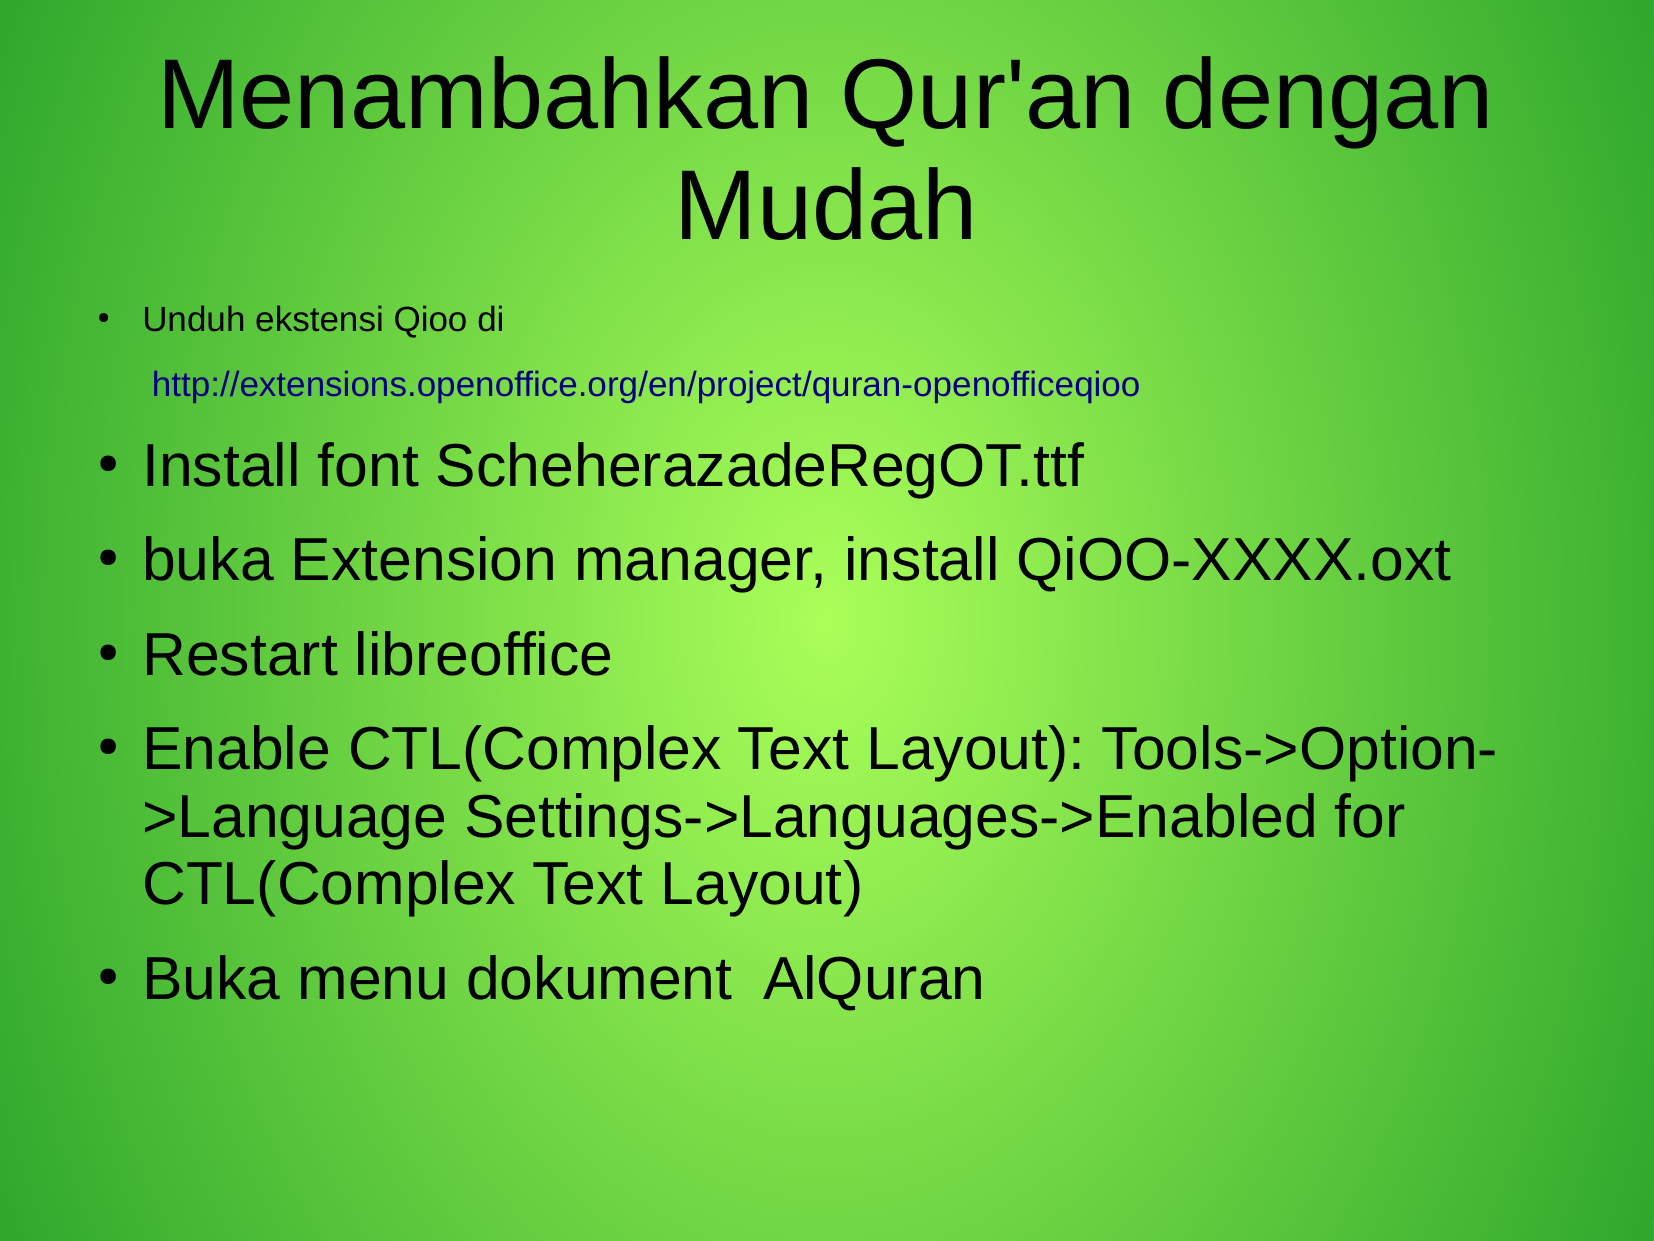

# Menambahkan Qur'an dengan Mudah
Unduh ekstensi Qioo di
 http://extensions.openoffice.org/en/project/quran-openofficeqioo
Install font ScheherazadeRegOT.ttf
buka Extension manager, install QiOO-XXXX.oxt
Restart libreoffice
Enable CTL(Complex Text Layout): Tools->Option->Language Settings->Languages->Enabled for CTL(Complex Text Layout)
Buka menu dokument AlQuran